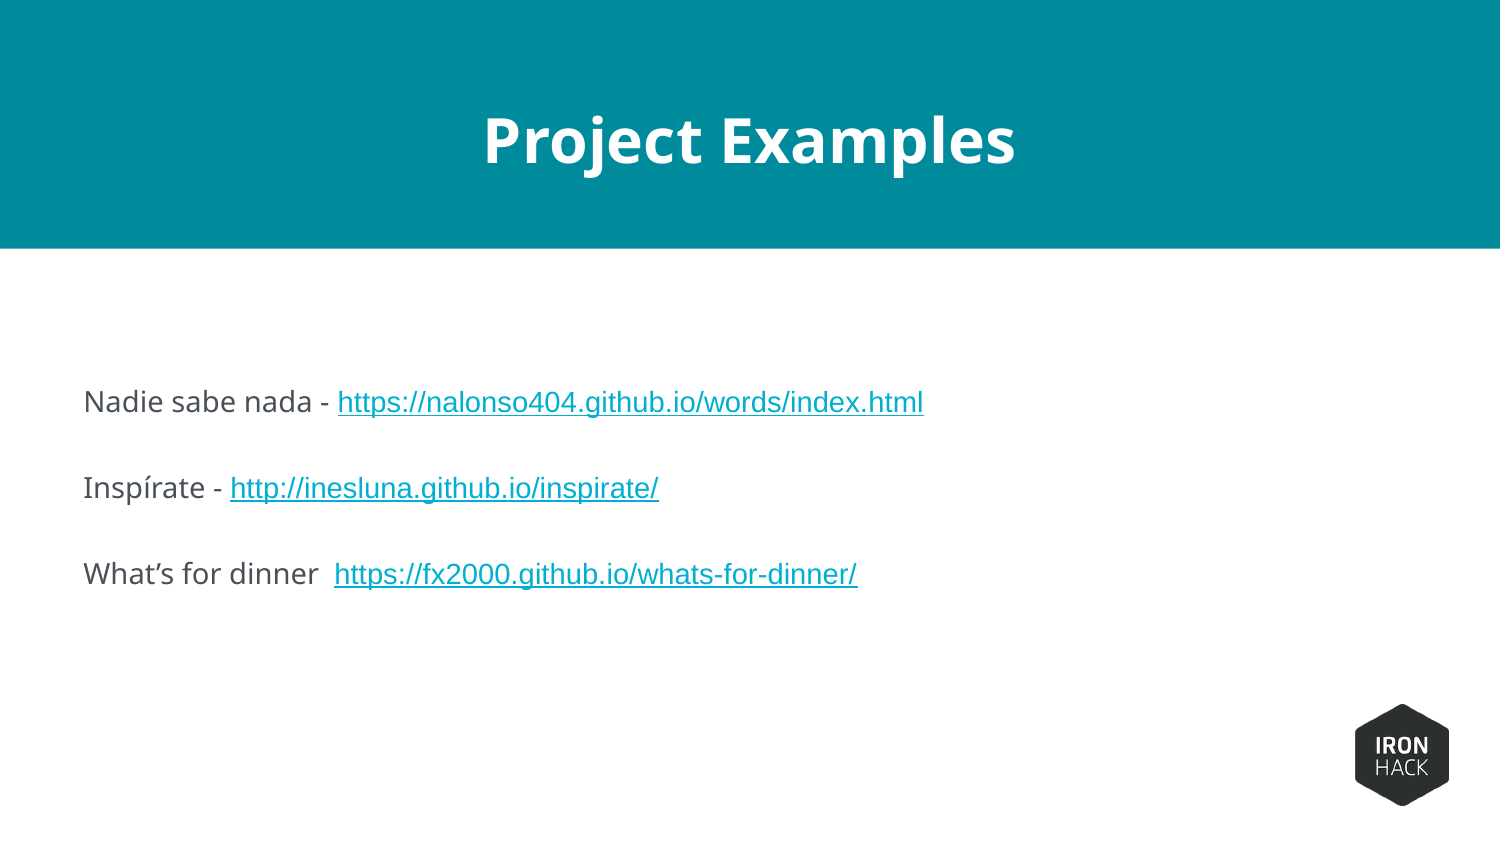

# Project Examples
Nadie sabe nada - https://nalonso404.github.io/words/index.html
Inspírate - http://inesluna.github.io/inspirate/
What’s for dinner https://fx2000.github.io/whats-for-dinner/